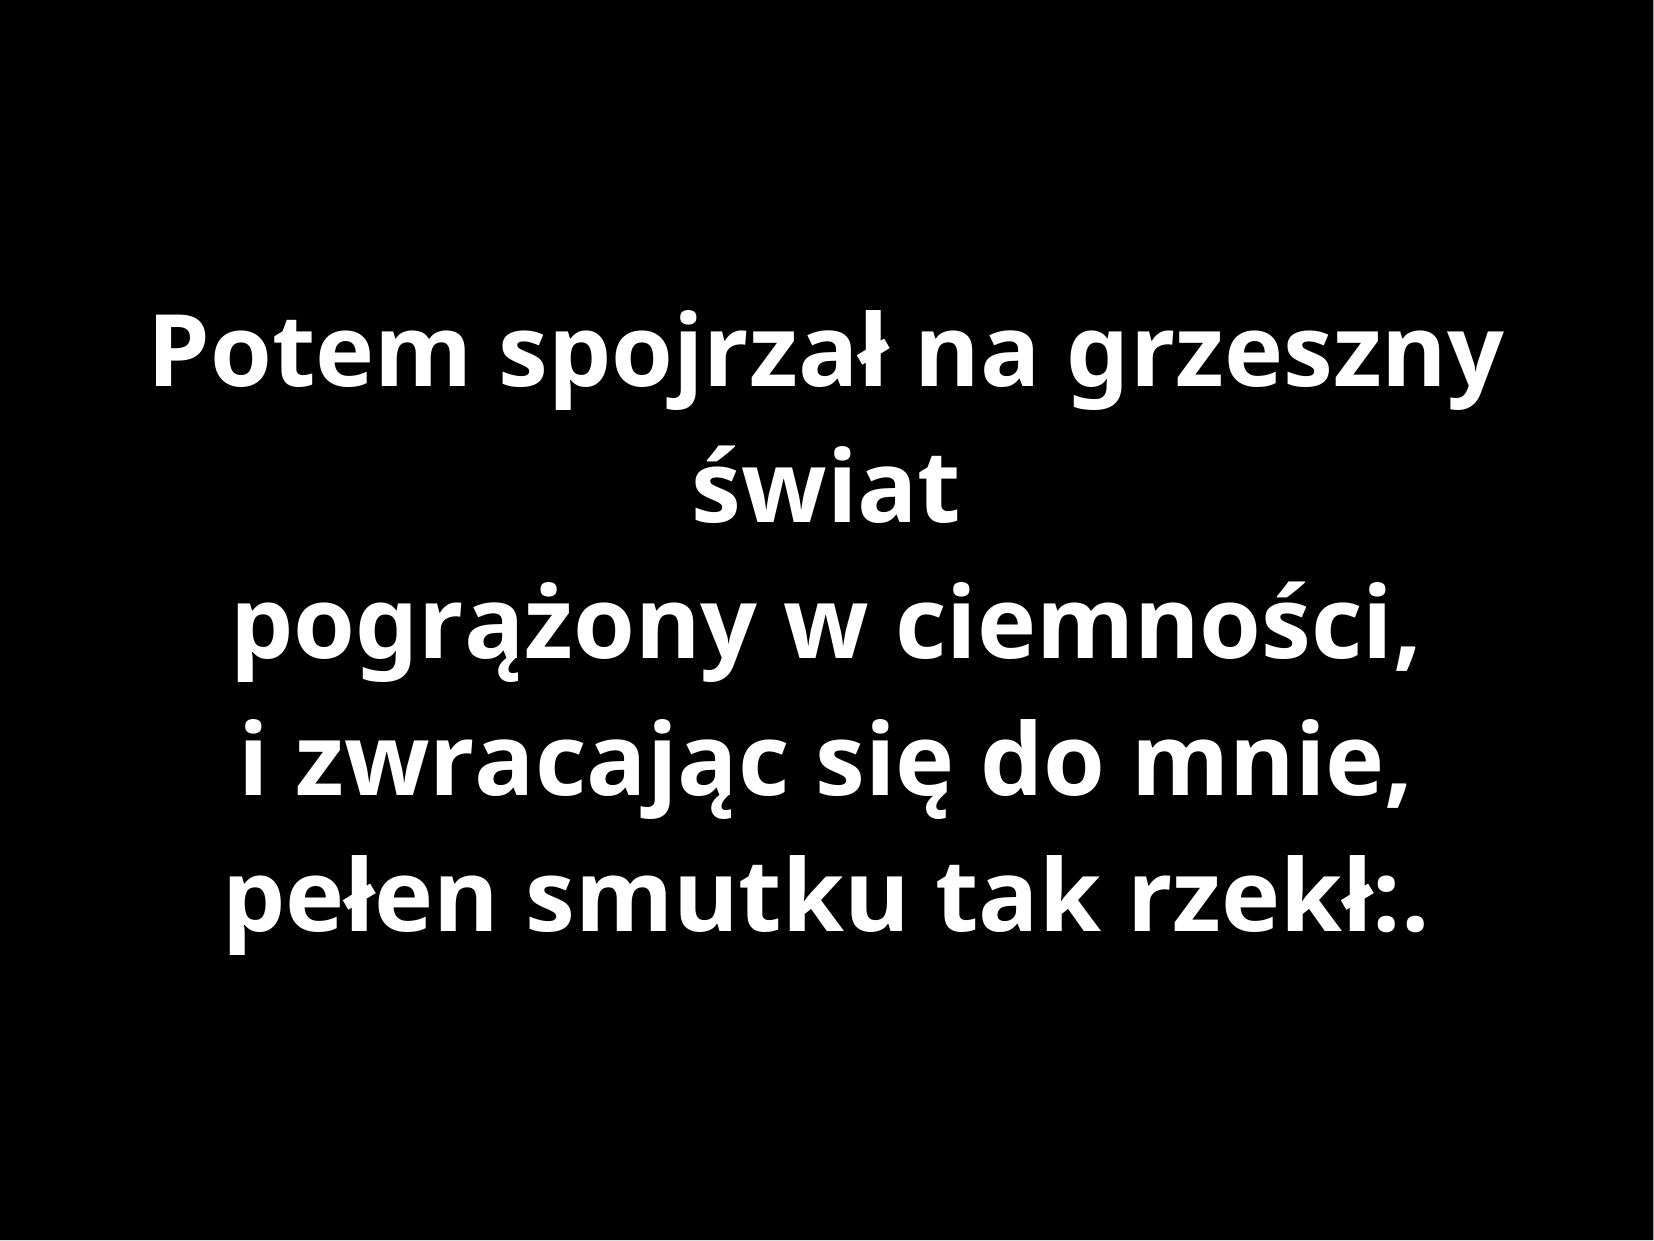

# Potem spojrzał na grzeszny świat pogrążony w ciemności, i zwracając się do mnie, pełen smutku tak rzekł:.